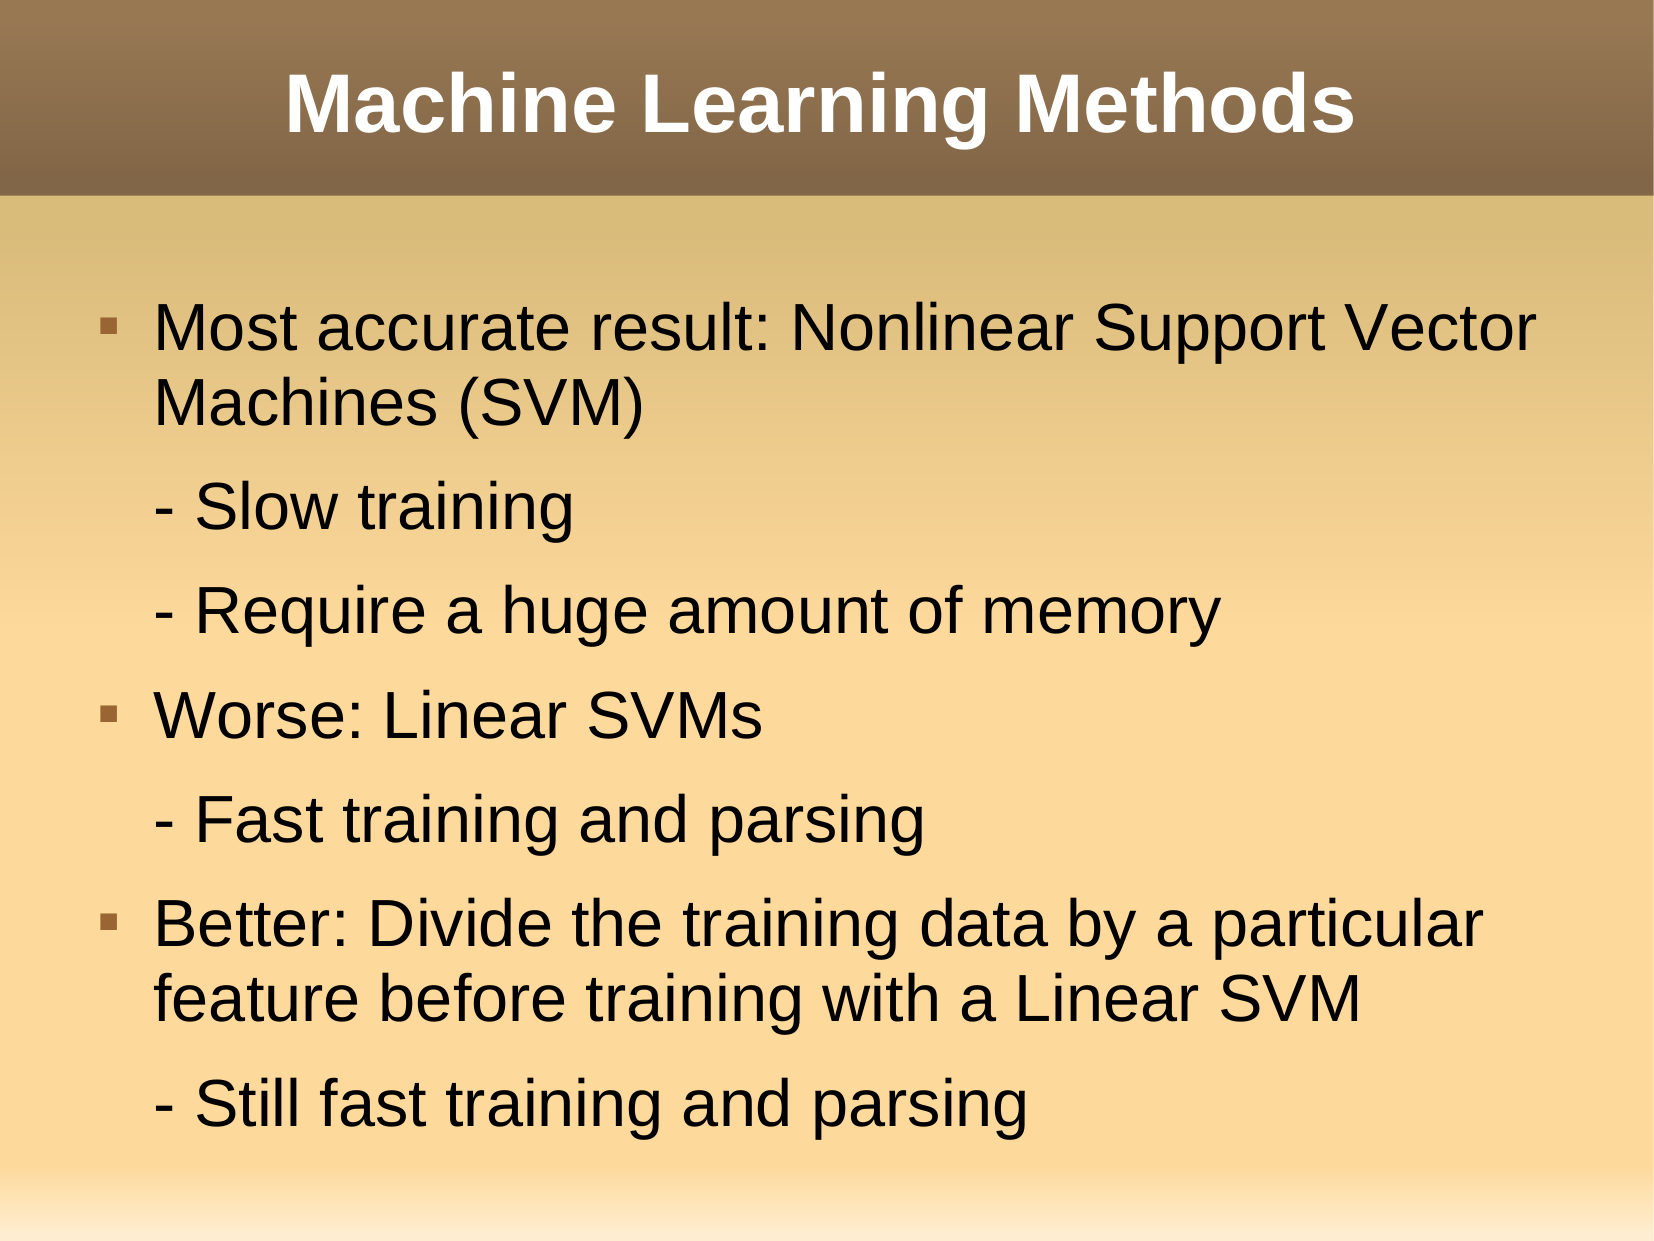

# Machine Learning Methods
Most accurate result: Nonlinear Support Vector Machines (SVM)
- Slow training
- Require a huge amount of memory
Worse: Linear SVMs
- Fast training and parsing
Better: Divide the training data by a particular feature before training with a Linear SVM
- Still fast training and parsing